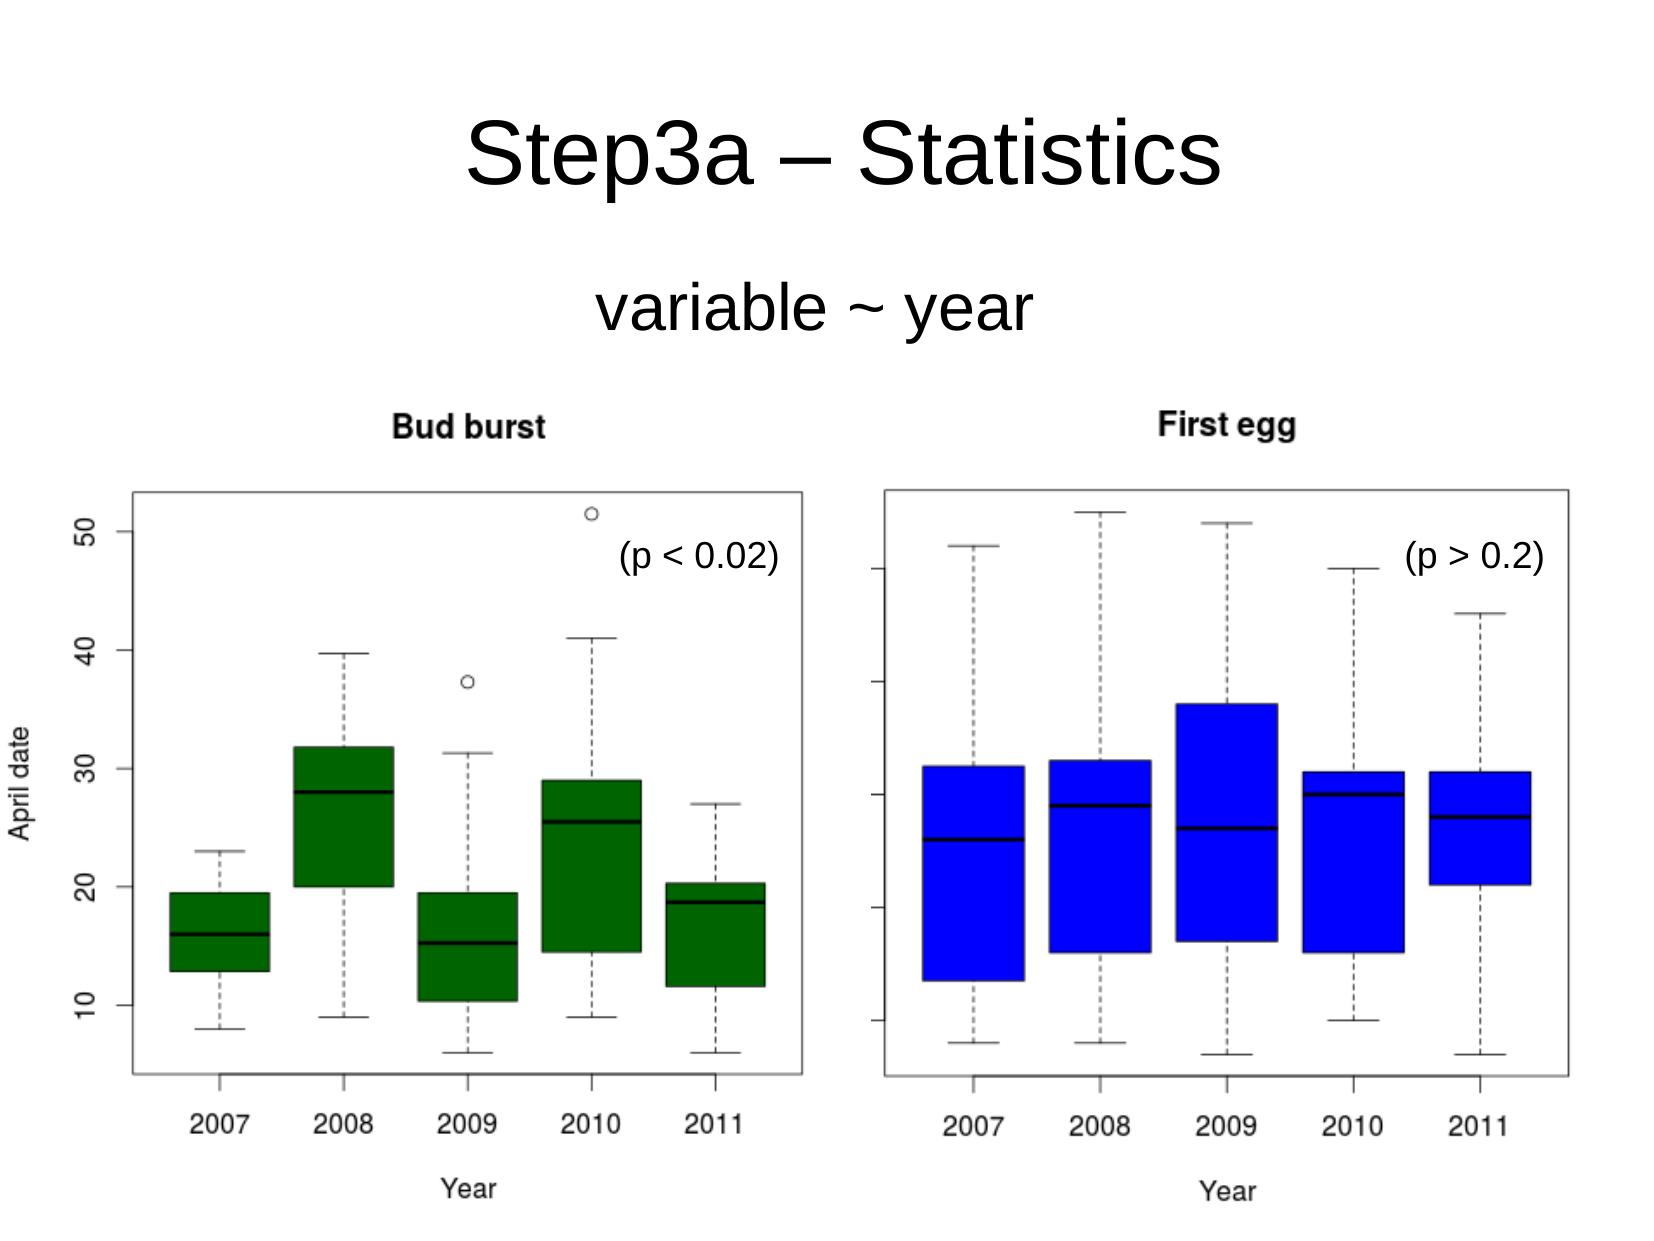

# Step3a – Statistics
variable ~ year
(p < 0.02)
(p > 0.2)